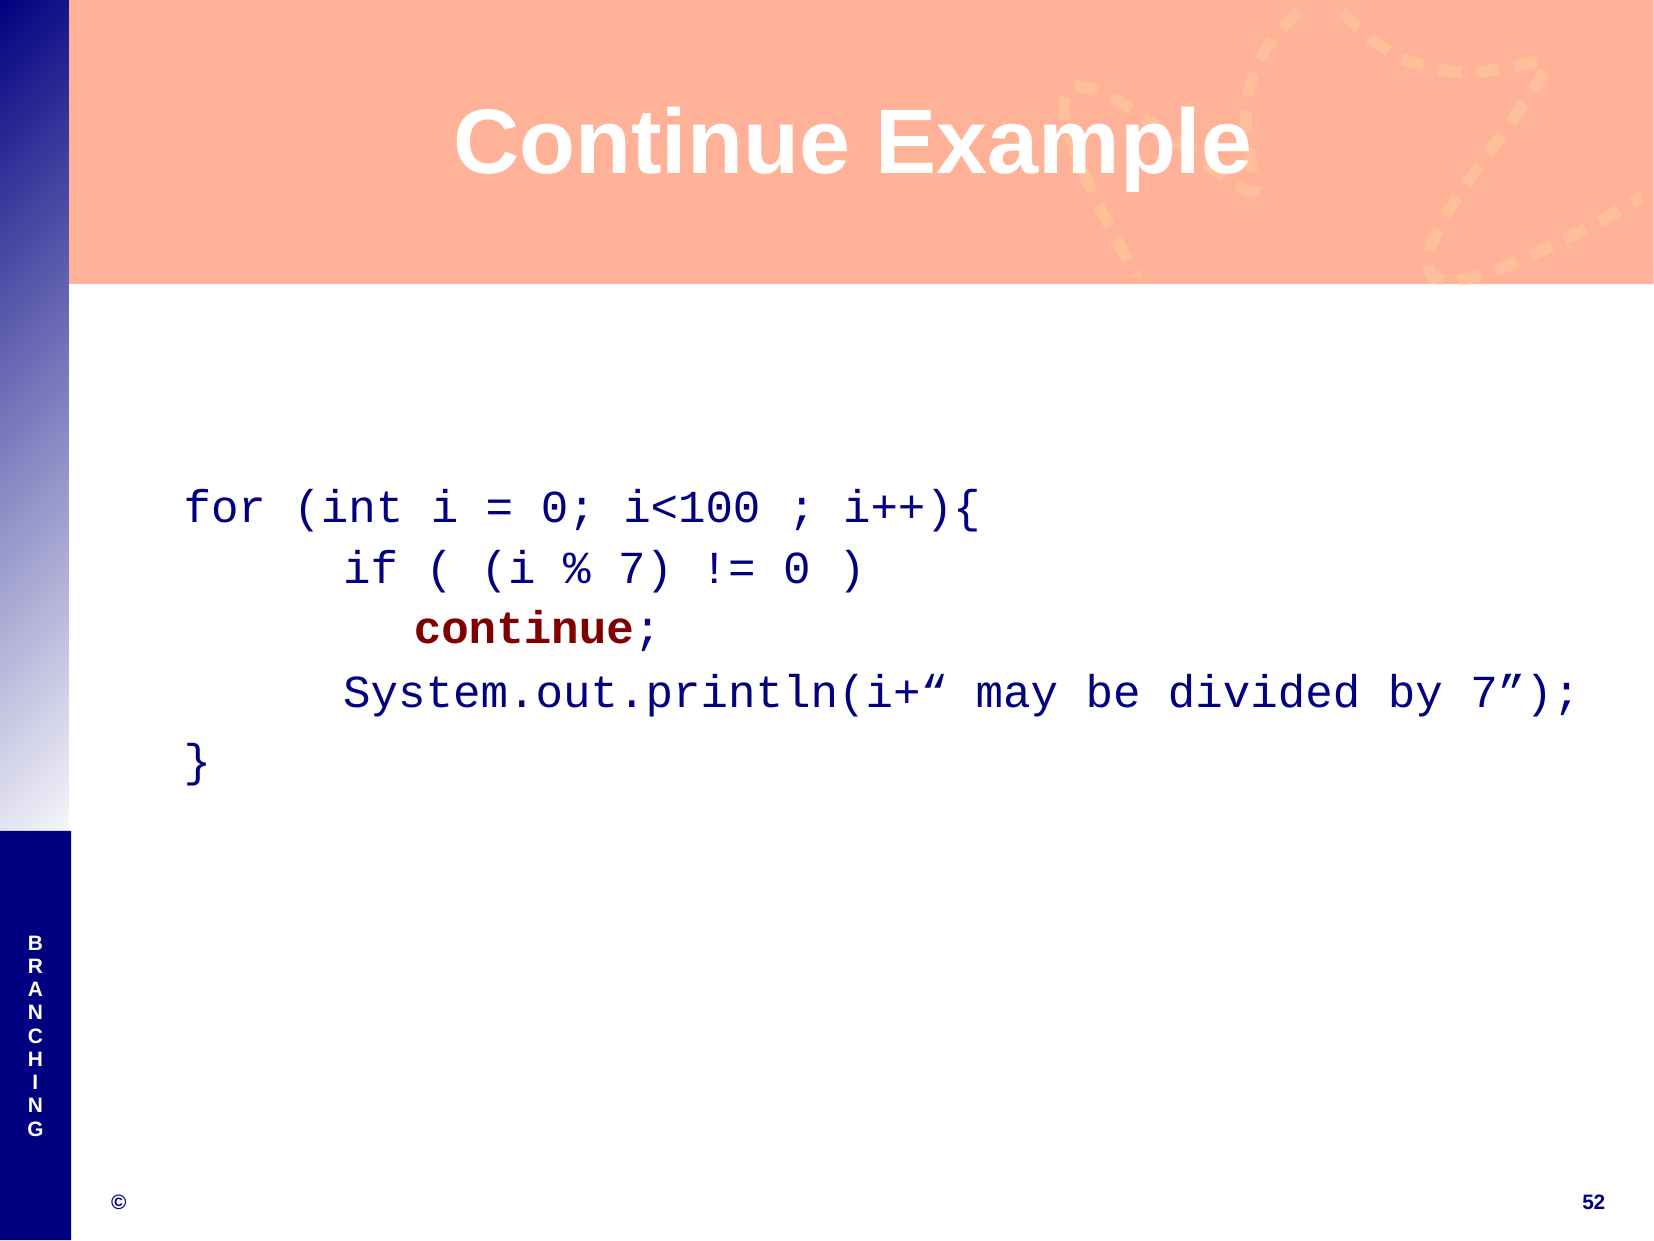

# Continue Example
for (int i = 0; i<100 ; i++){
if ( (i % 7) != 0 )
continue;
System.out.println(i+“ may be divided by 7”);
}
B
R
A
N
C
H
I
N
G